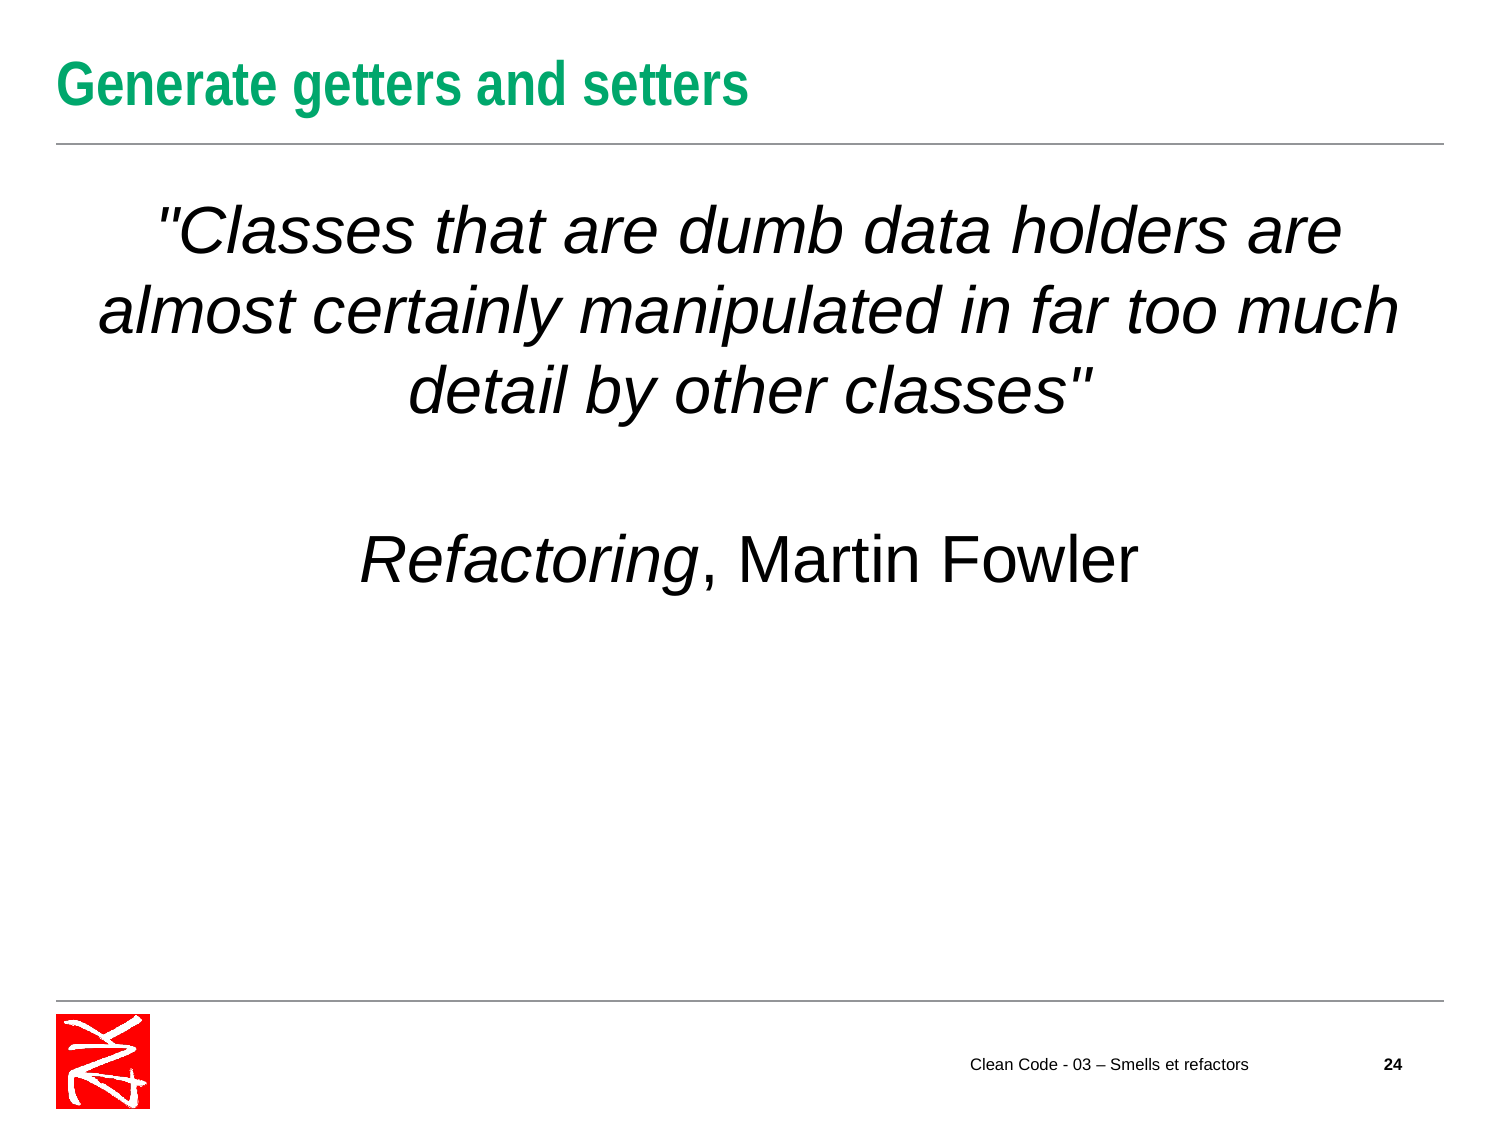

# Generate getters and setters
"Classes that are dumb data holders are almost certainly manipulated in far too much detail by other classes"
Refactoring, Martin Fowler
Clean Code - 03 – Smells et refactors